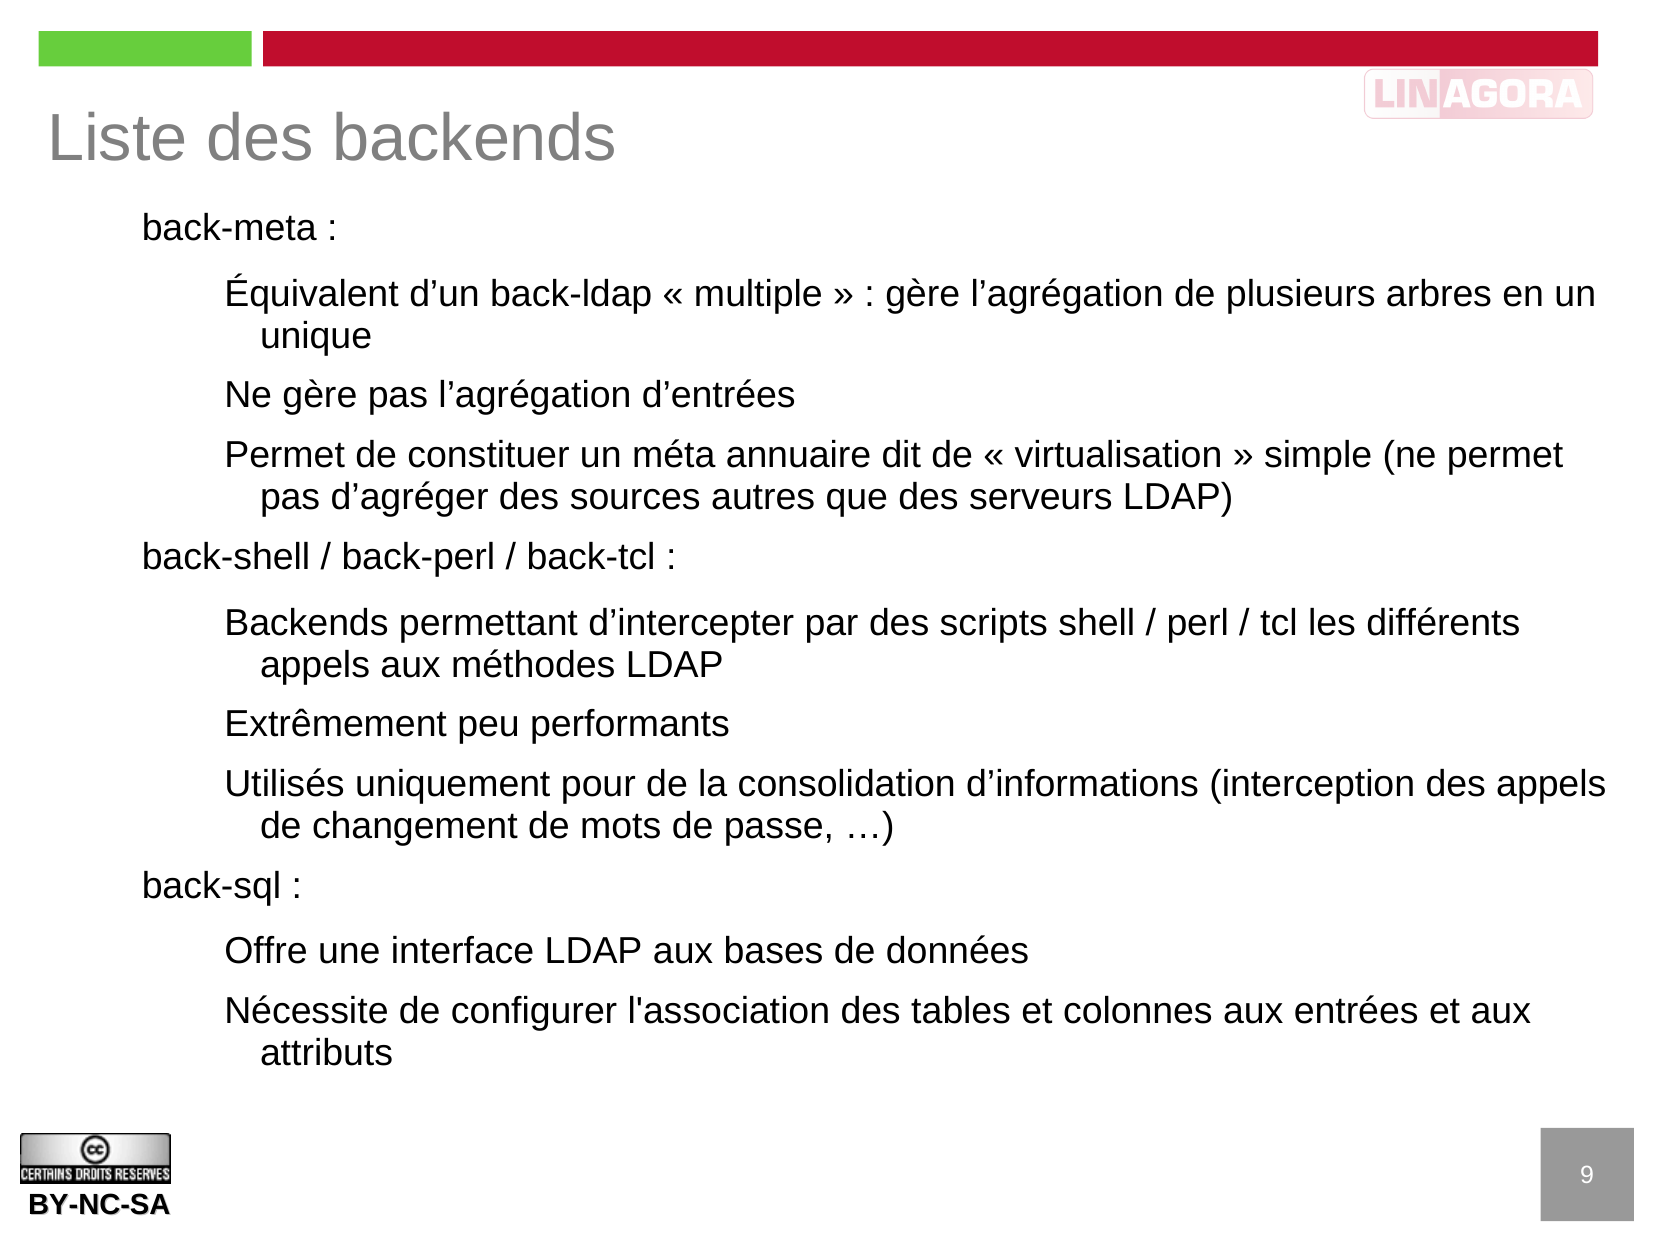

# Liste des backends
back-meta :
Équivalent d’un back-ldap « multiple » : gère l’agrégation de plusieurs arbres en un unique
Ne gère pas l’agrégation d’entrées
Permet de constituer un méta annuaire dit de « virtualisation » simple (ne permet pas d’agréger des sources autres que des serveurs LDAP)
back-shell / back-perl / back-tcl :
Backends permettant d’intercepter par des scripts shell / perl / tcl les différents appels aux méthodes LDAP
Extrêmement peu performants
Utilisés uniquement pour de la consolidation d’informations (interception des appels de changement de mots de passe, …)
back-sql :
Offre une interface LDAP aux bases de données
Nécessite de configurer l'association des tables et colonnes aux entrées et aux attributs